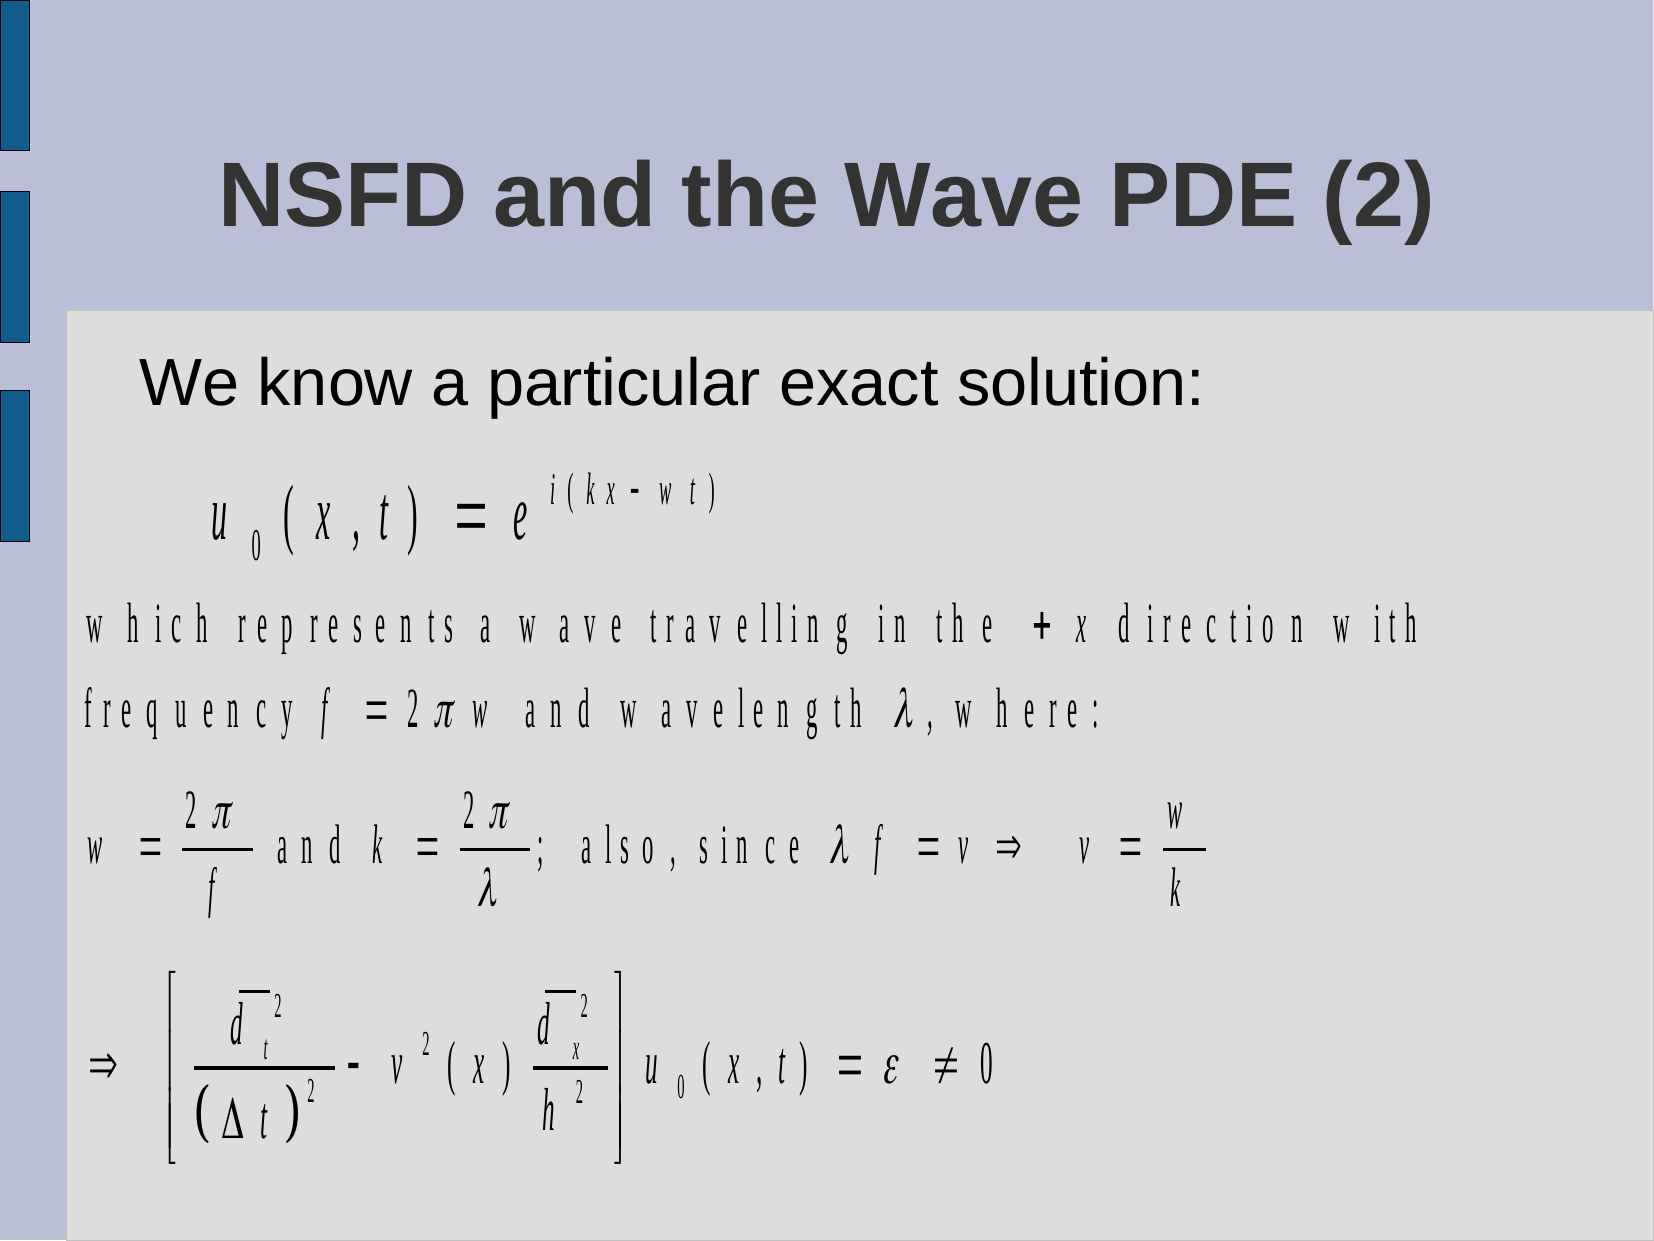

# NSFD and the Wave PDE (2)
We know a particular exact solution: